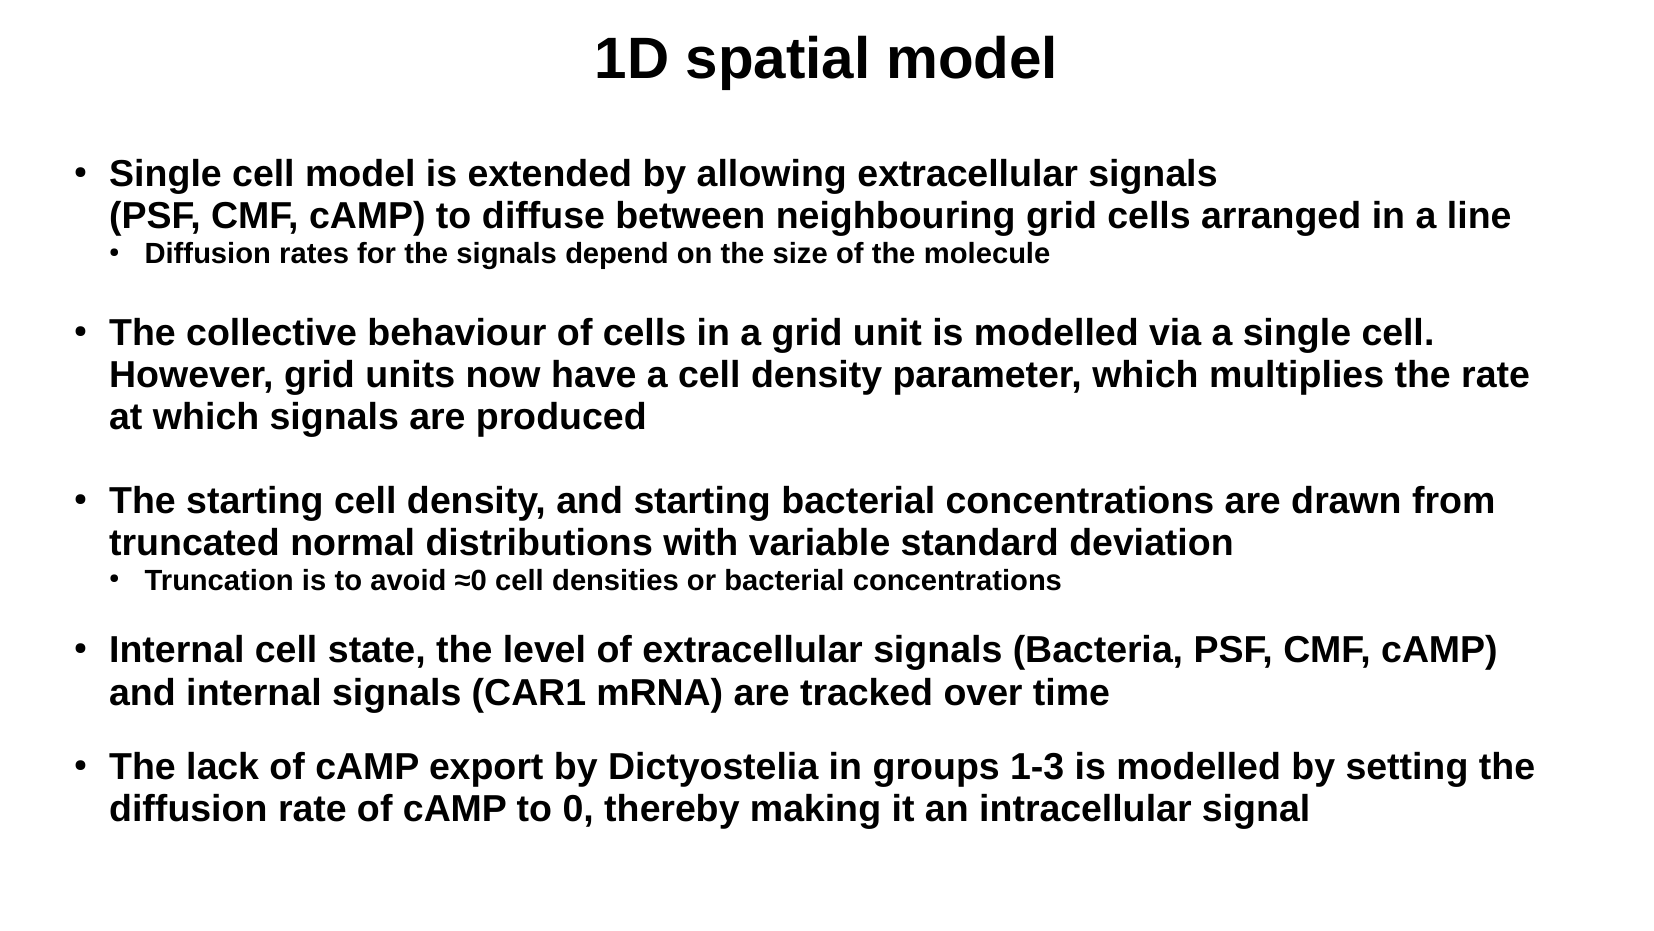

# 1D spatial model
Single cell model is extended by allowing extracellular signals
(PSF, CMF, cAMP) to diffuse between neighbouring grid cells arranged in a line
Diffusion rates for the signals depend on the size of the molecule
The collective behaviour of cells in a grid unit is modelled via a single cell. However, grid units now have a cell density parameter, which multiplies the rate at which signals are produced
The starting cell density, and starting bacterial concentrations are drawn from truncated normal distributions with variable standard deviation
Truncation is to avoid ≈0 cell densities or bacterial concentrations
Internal cell state, the level of extracellular signals (Bacteria, PSF, CMF, cAMP) and internal signals (CAR1 mRNA) are tracked over time
The lack of cAMP export by Dictyostelia in groups 1-3 is modelled by setting the diffusion rate of cAMP to 0, thereby making it an intracellular signal